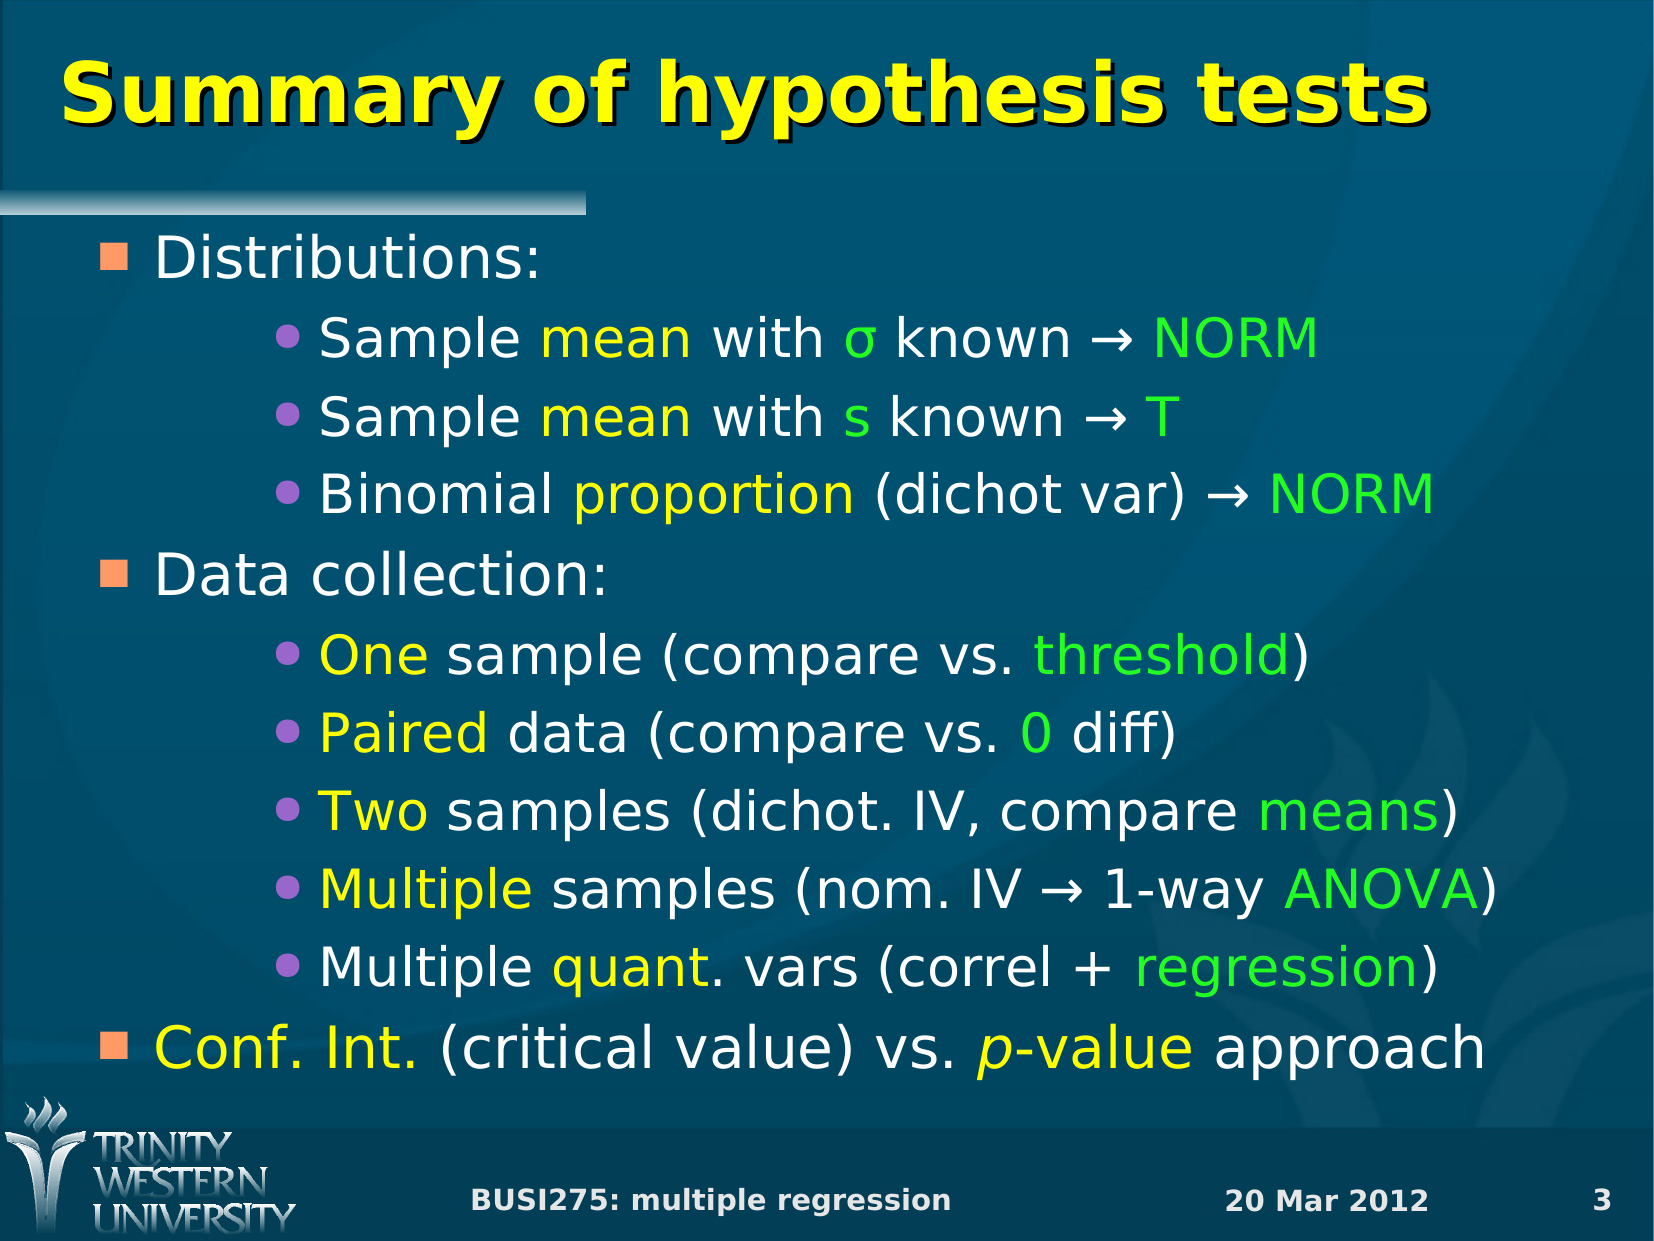

# Summary of hypothesis tests
Distributions:
Sample mean with σ known → NORM
Sample mean with s known → T
Binomial proportion (dichot var) → NORM
Data collection:
One sample (compare vs. threshold)
Paired data (compare vs. 0 diff)
Two samples (dichot. IV, compare means)
Multiple samples (nom. IV → 1-way ANOVA)
Multiple quant. vars (correl + regression)
Conf. Int. (critical value) vs. p-value approach
BUSI275: multiple regression
20 Mar 2012
3